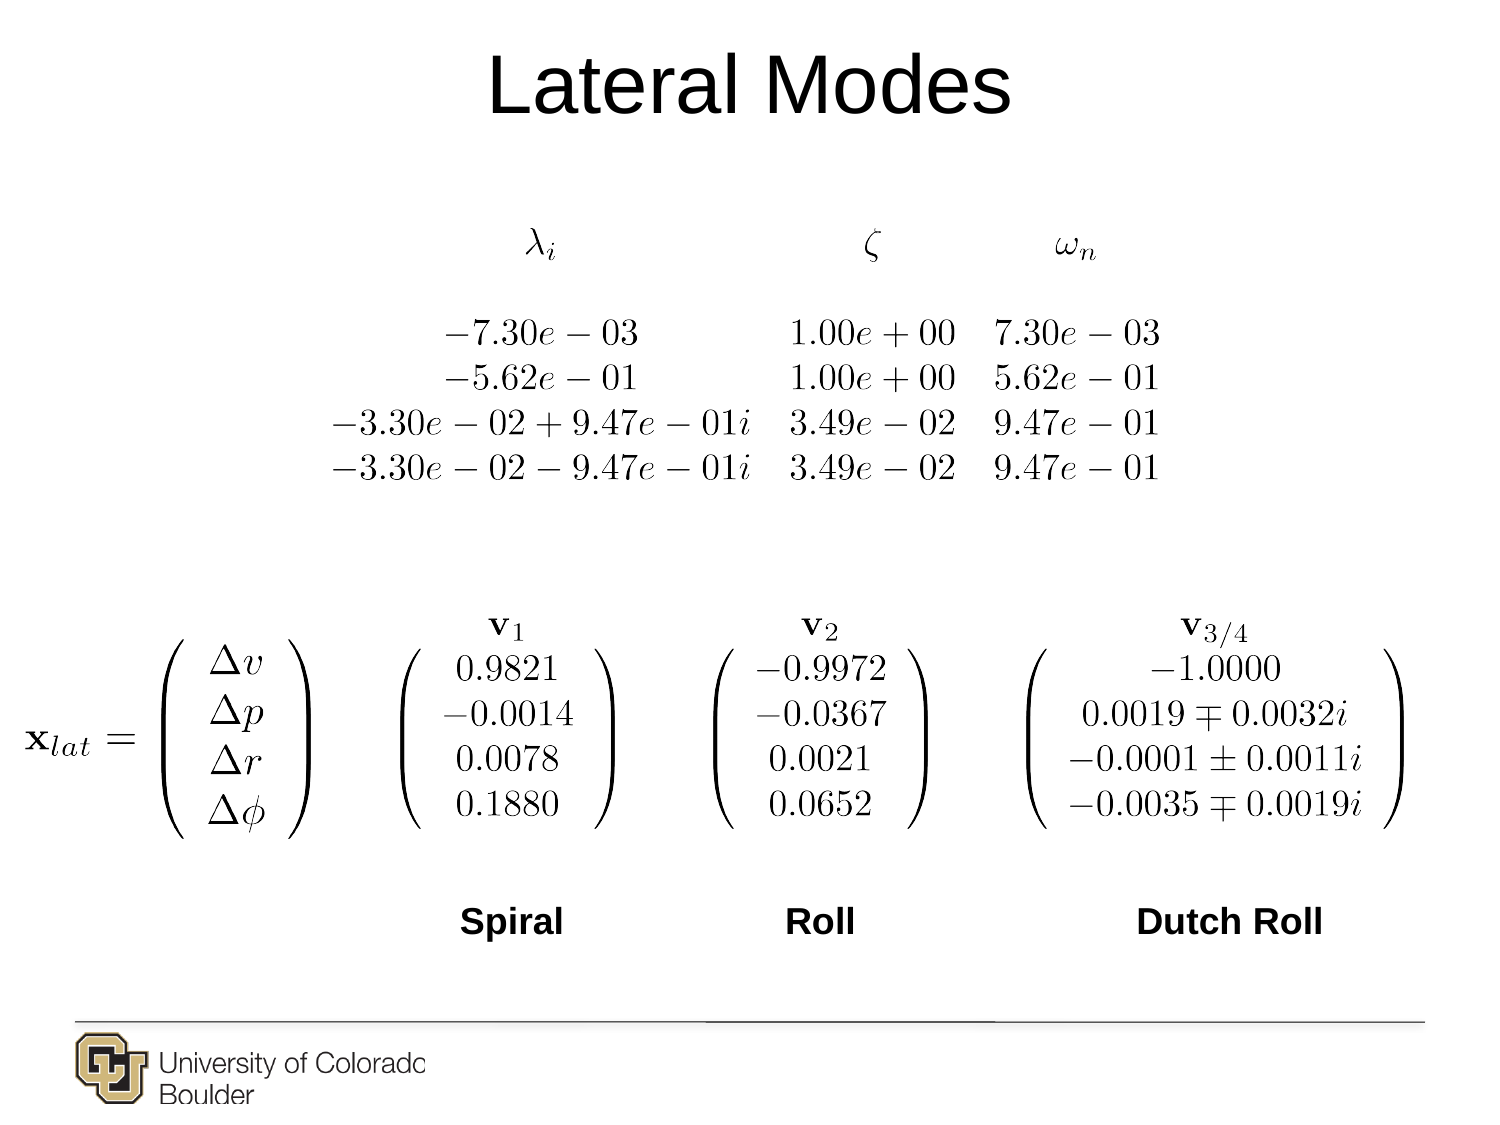

# Lateral Modes
Spiral
Roll
Dutch Roll